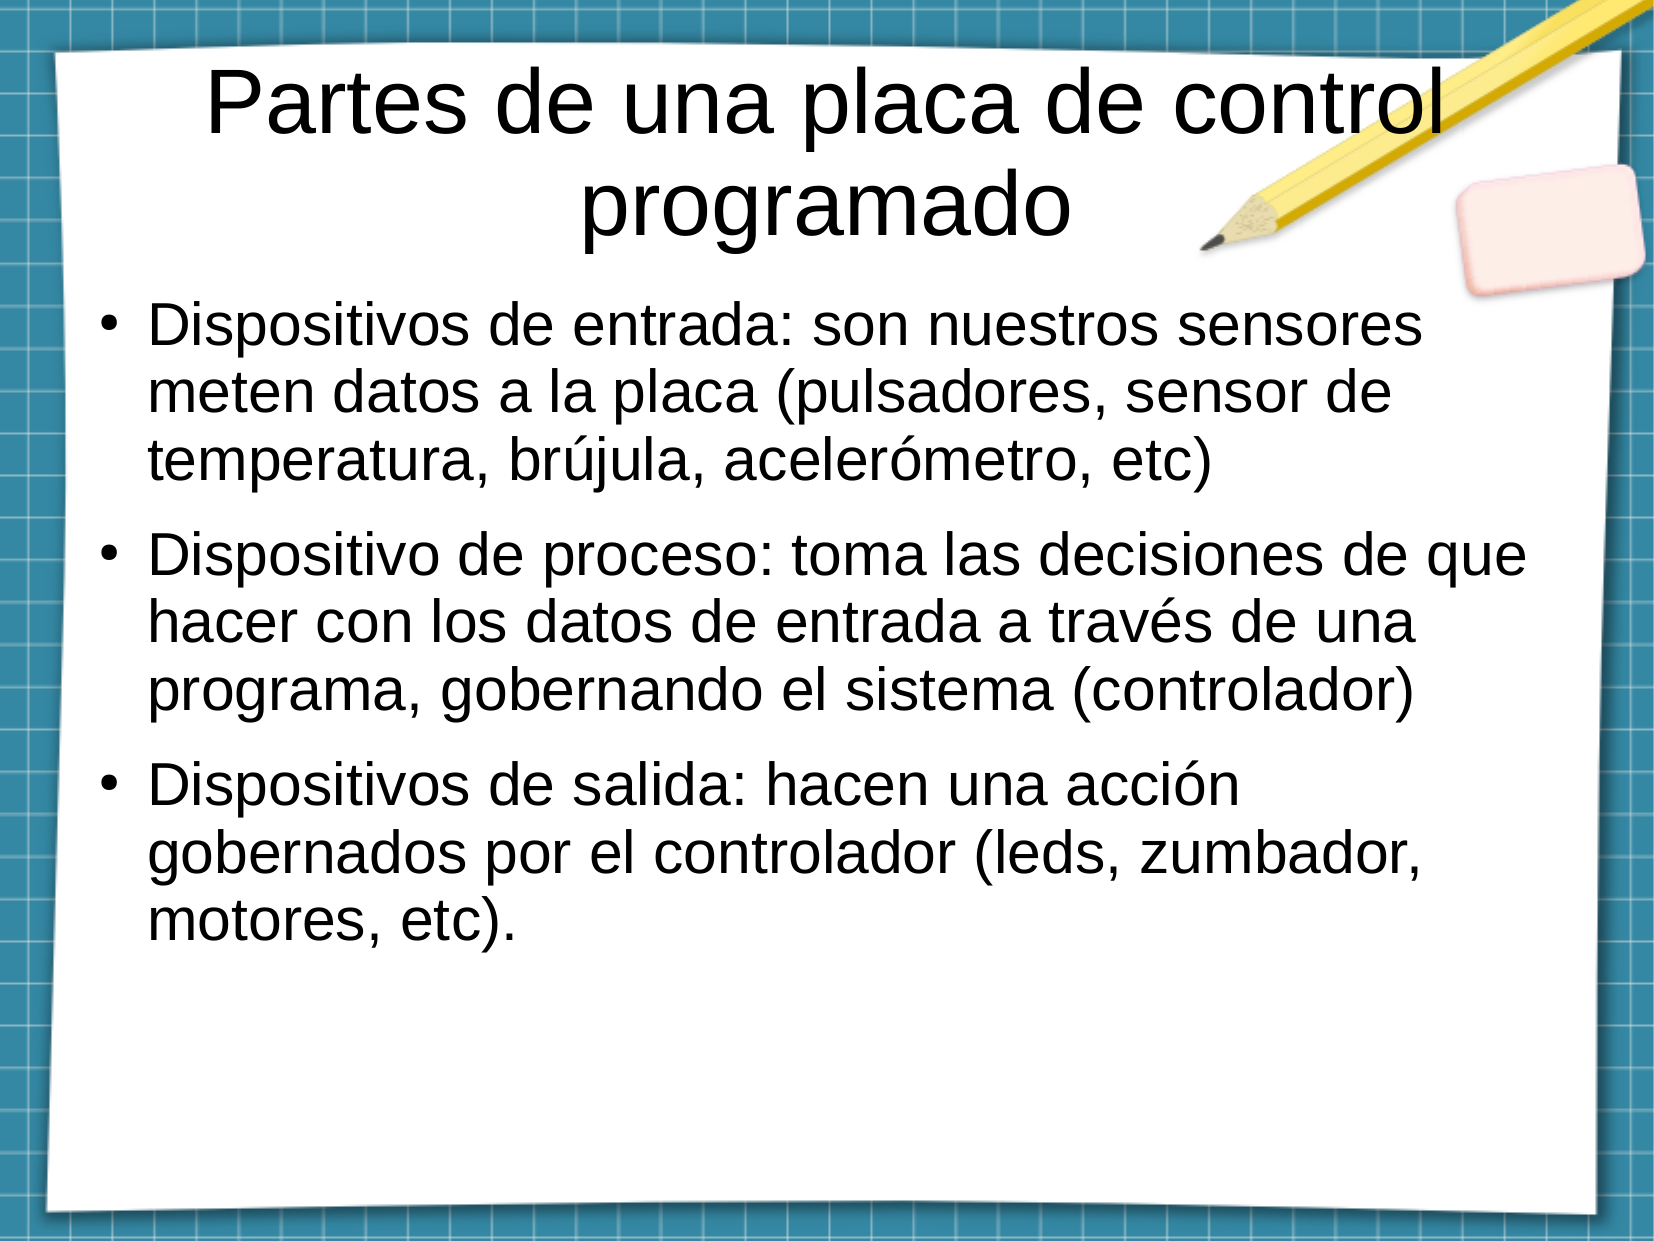

# Partes de una placa de control programado
Dispositivos de entrada: son nuestros sensores meten datos a la placa (pulsadores, sensor de temperatura, brújula, acelerómetro, etc)
Dispositivo de proceso: toma las decisiones de que hacer con los datos de entrada a través de una programa, gobernando el sistema (controlador)
Dispositivos de salida: hacen una acción gobernados por el controlador (leds, zumbador, motores, etc).